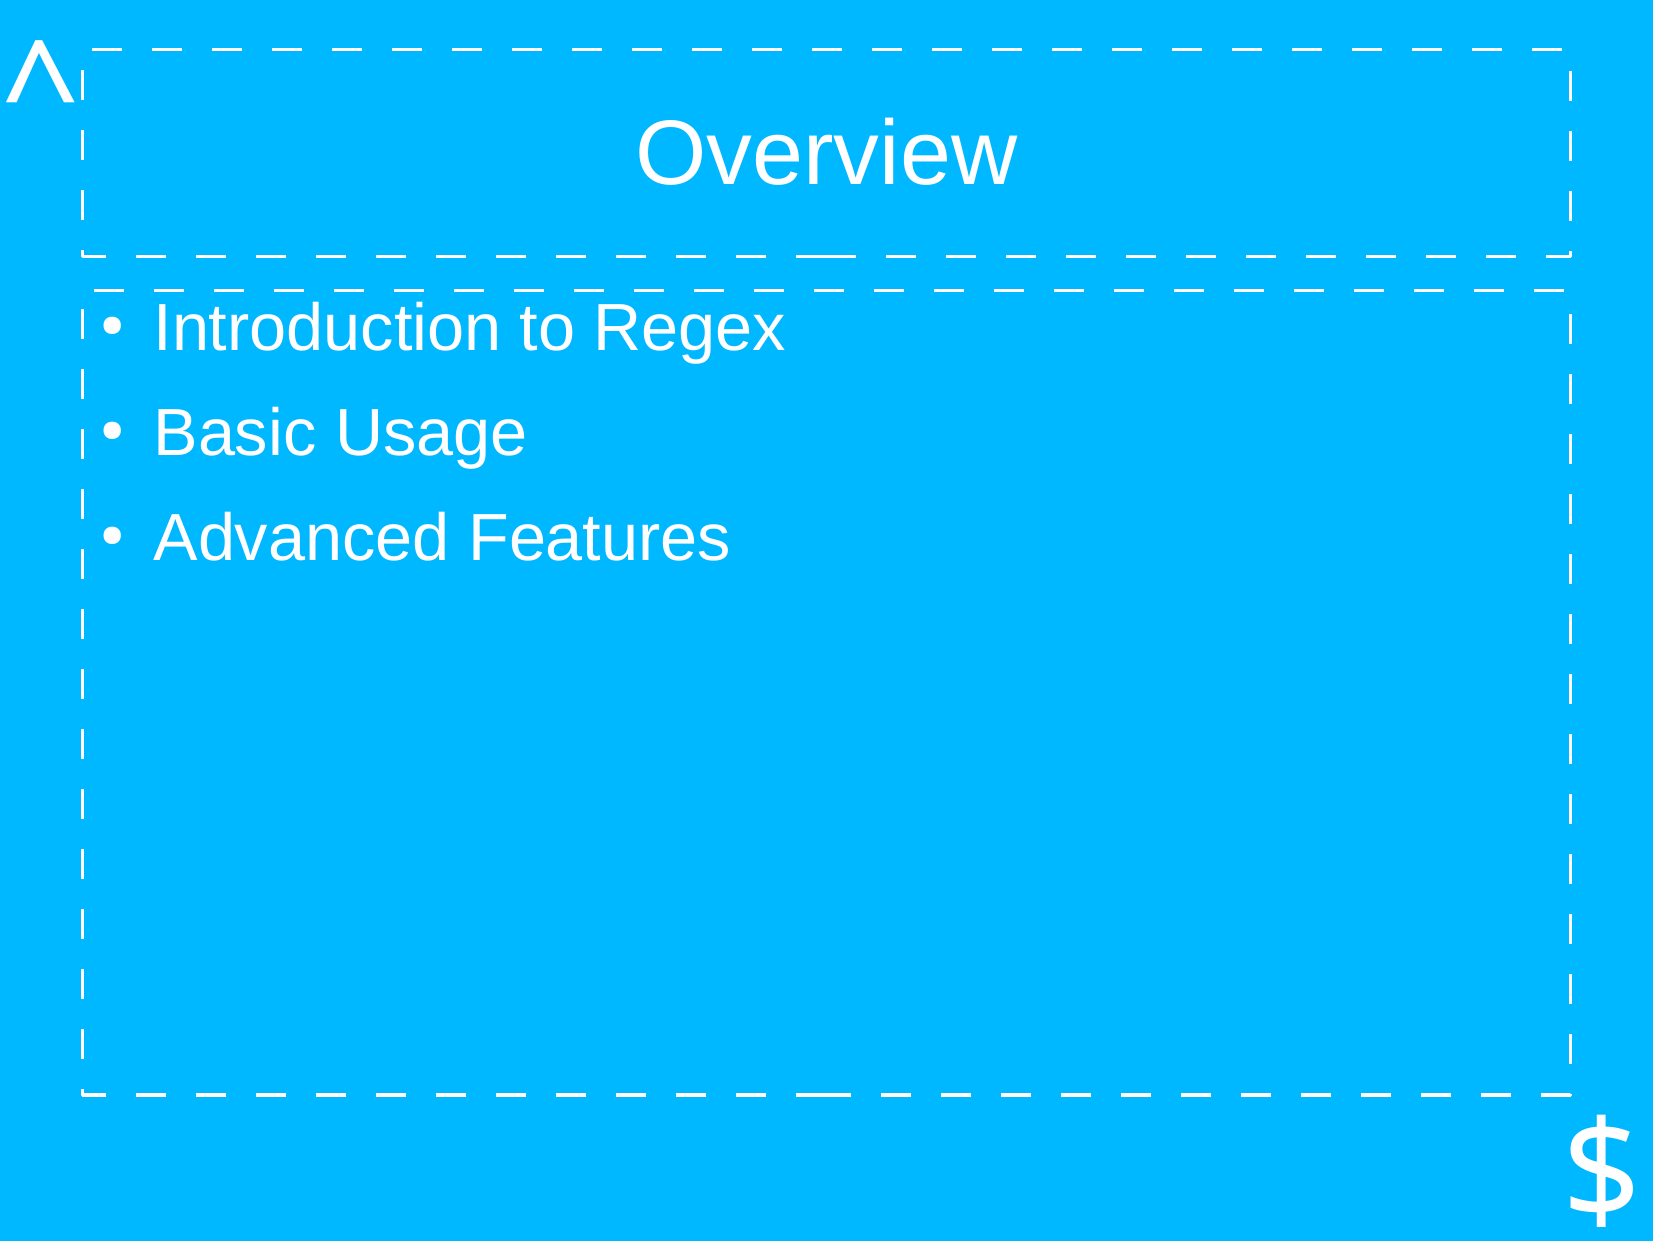

# Overview
Introduction to Regex
Basic Usage
Advanced Features